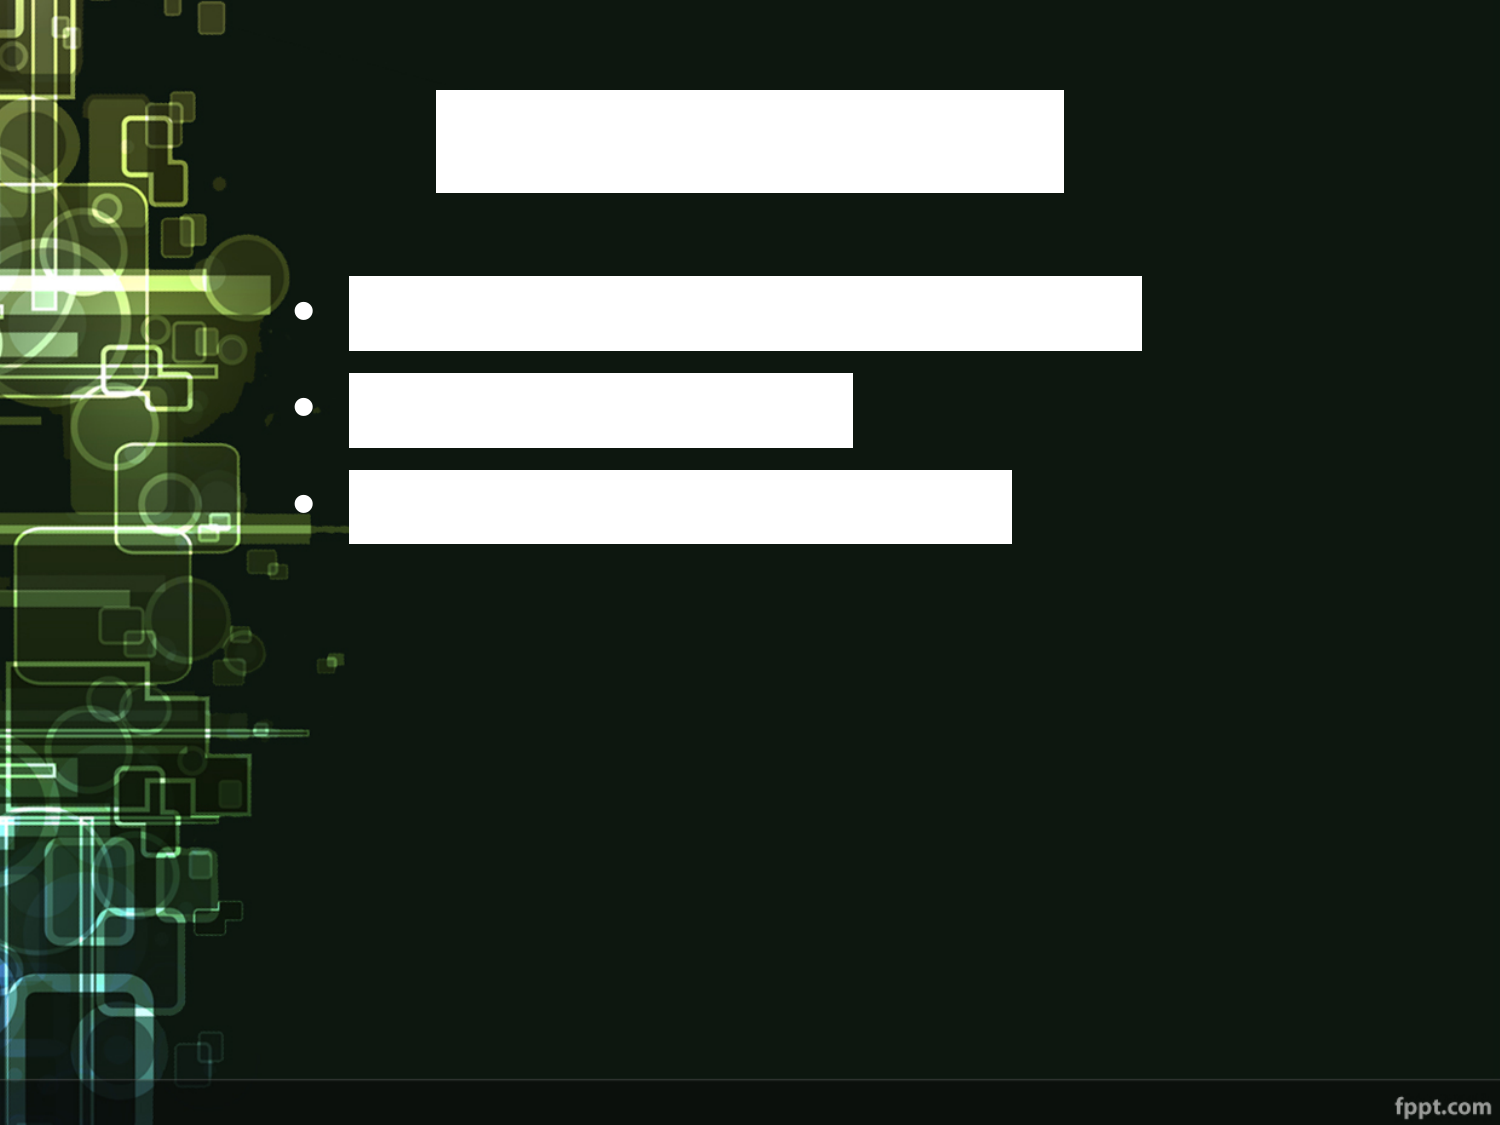

# Podsumowanie
Cel pracy został osiągnięty
Ciekawa zabawa
Możliwe zastosowania